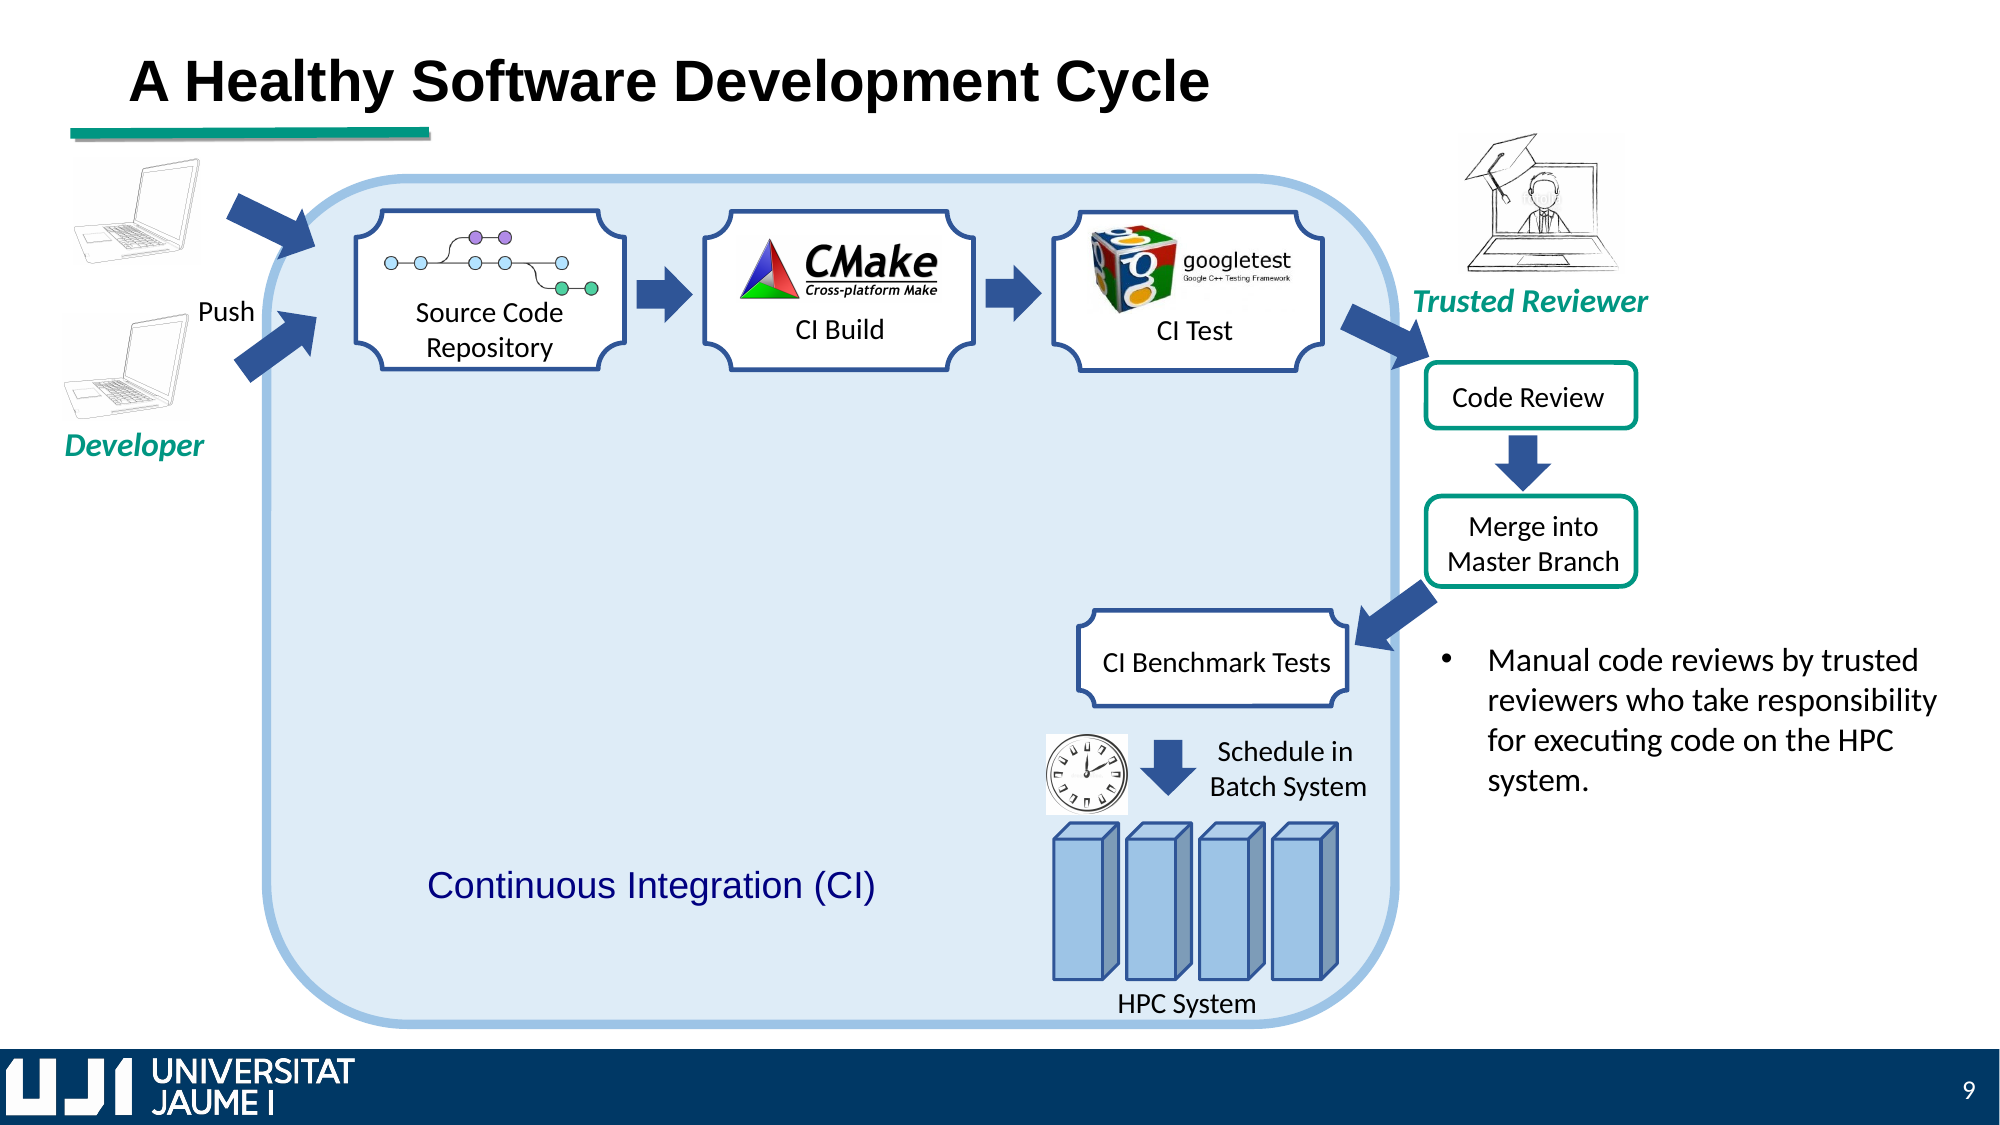

A Healthy Software Development Cycle
Trusted Reviewer
Push
Source Code
Repository
CI Build
CI Test
Code Review
Developer
Merge into
Master Branch
Manual code reviews by trusted
reviewers who take responsibility
for executing code on the HPC
system.
CI Benchmark Tests
Schedule in
Batch System
HPC System
Continuous Integration (CI)